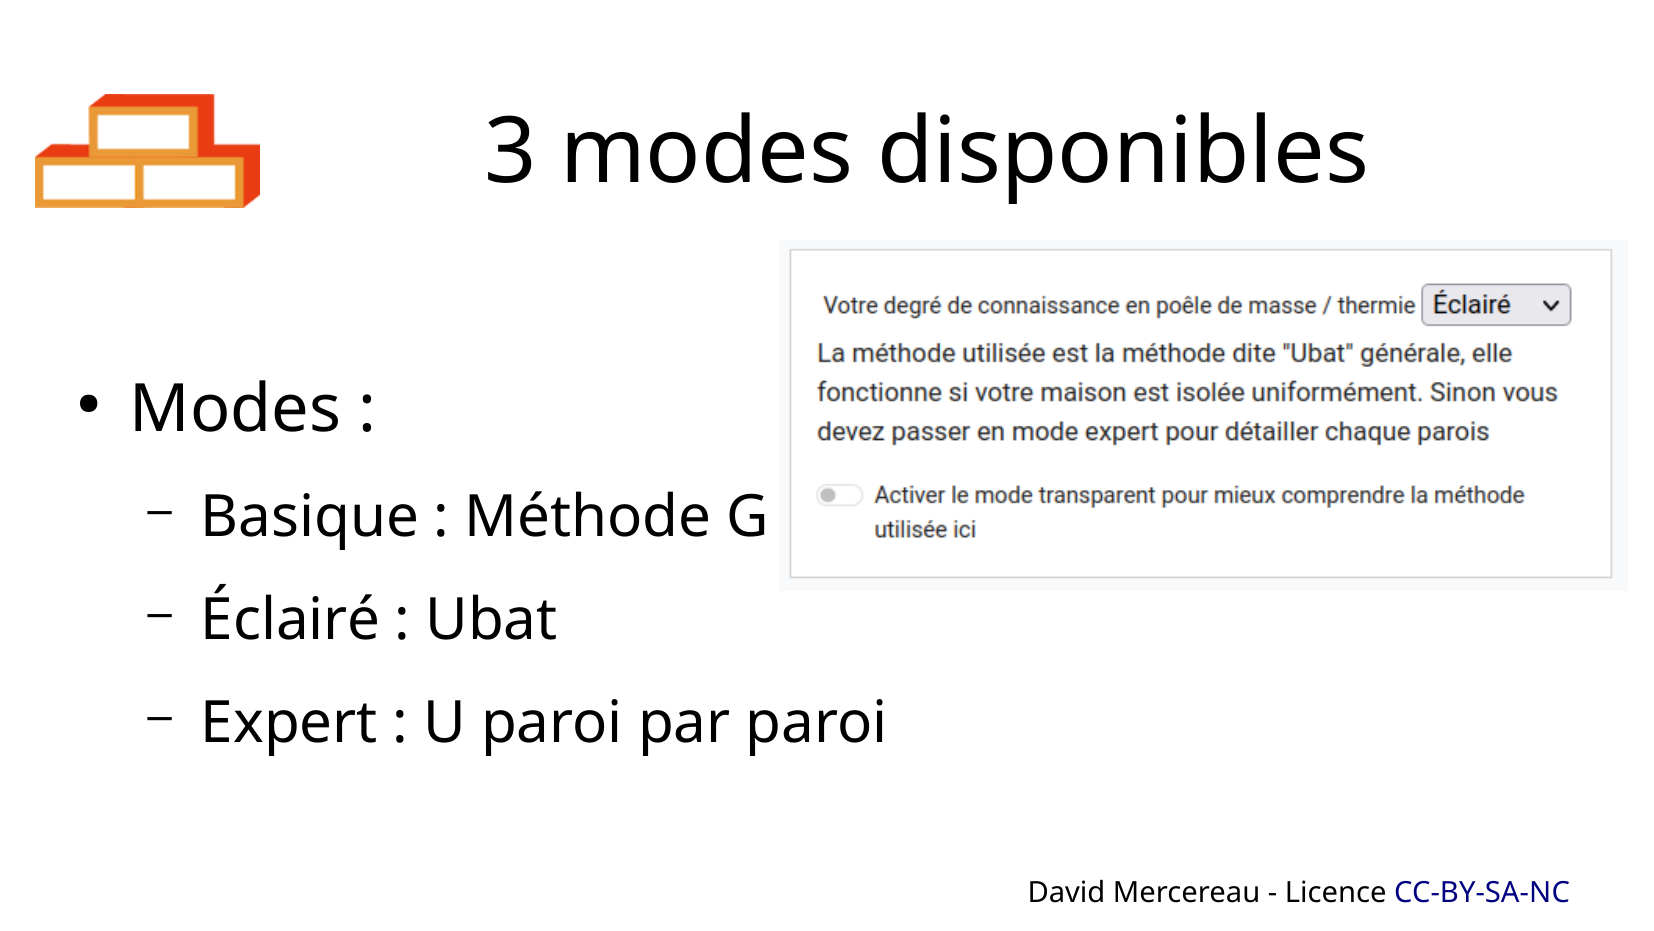

# 3 modes disponibles
Modes :
Basique : Méthode G
Éclairé : Ubat
Expert : U paroi par paroi